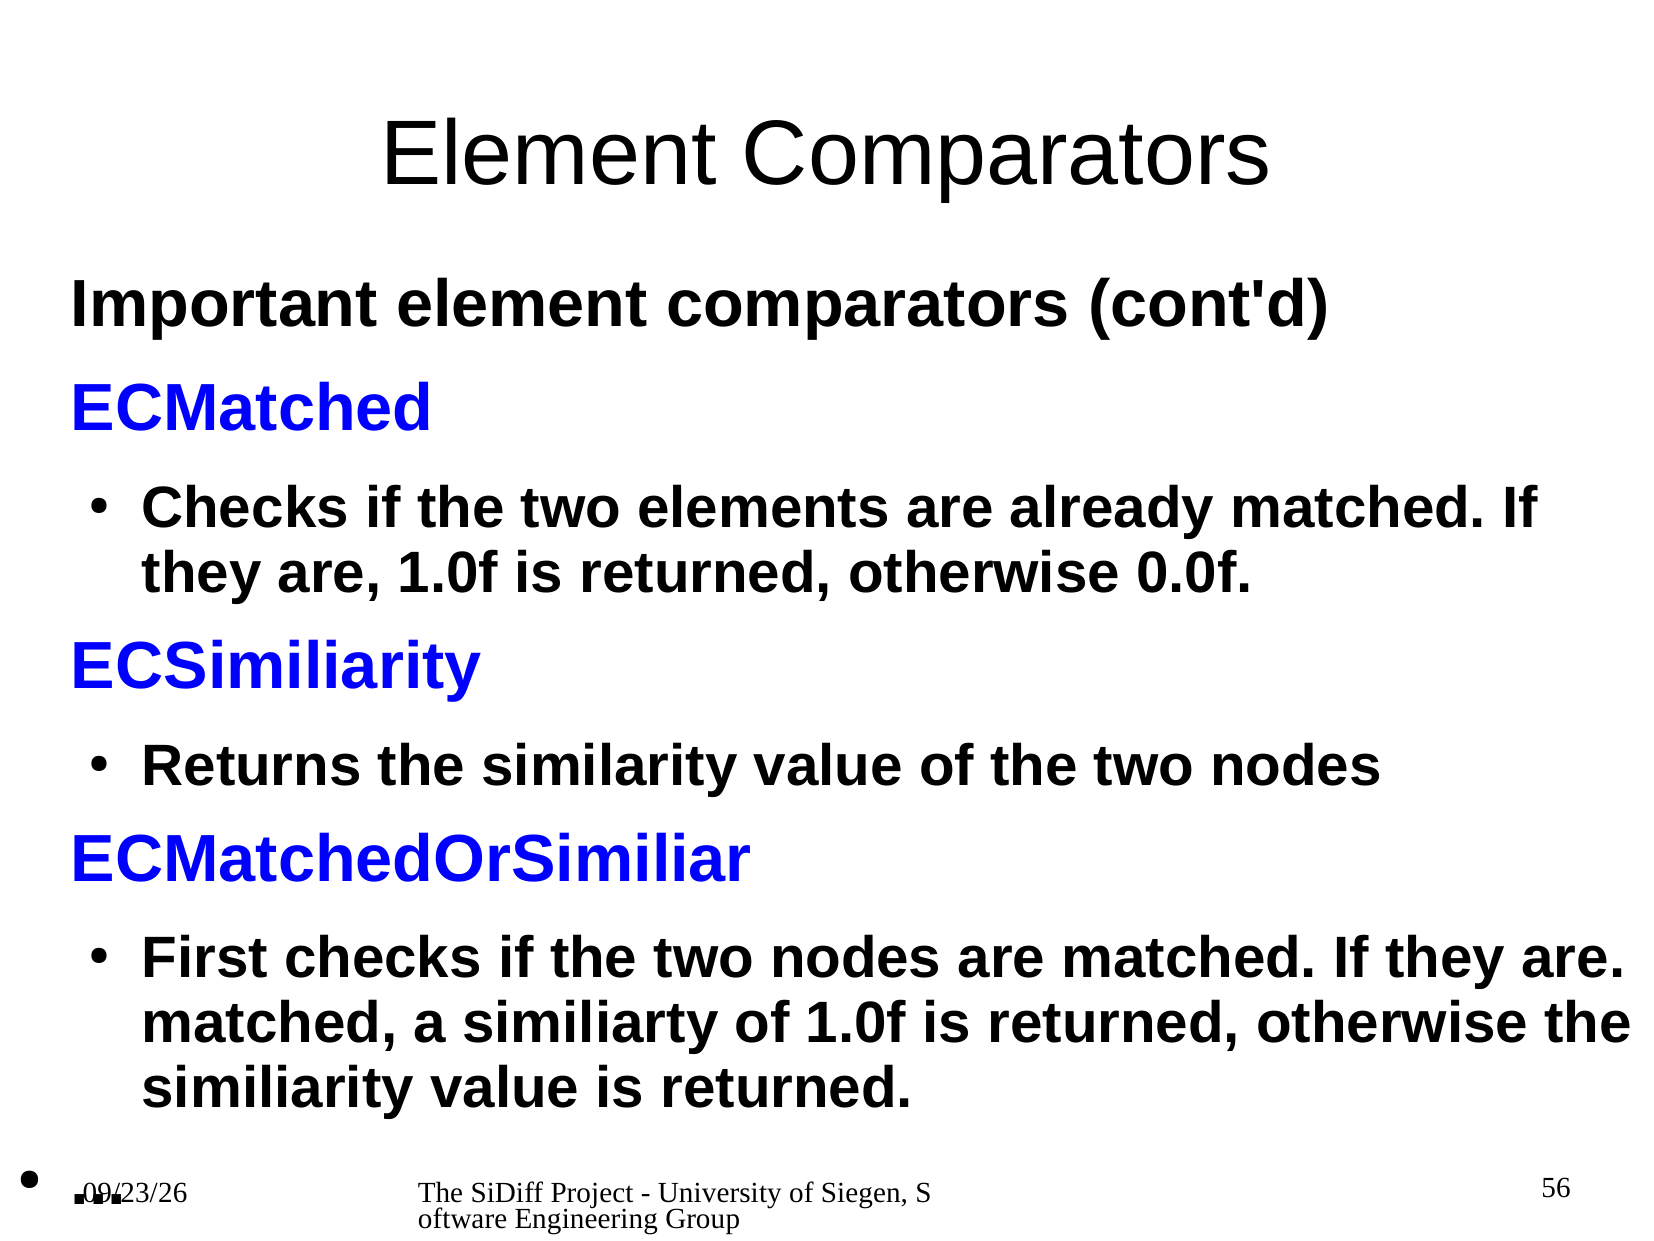

# Element Comparators
Important element comparators (cont'd)
ECMatched
Checks if the two elements are already matched. If they are, 1.0f is returned, otherwise 0.0f.
ECSimiliarity
Returns the similarity value of the two nodes
ECMatchedOrSimiliar
First checks if the two nodes are matched. If they are. matched, a similiarty of 1.0f is returned, otherwise the similiarity value is returned.
...
56
The SiDiff Project - University of Siegen, Software Engineering Group